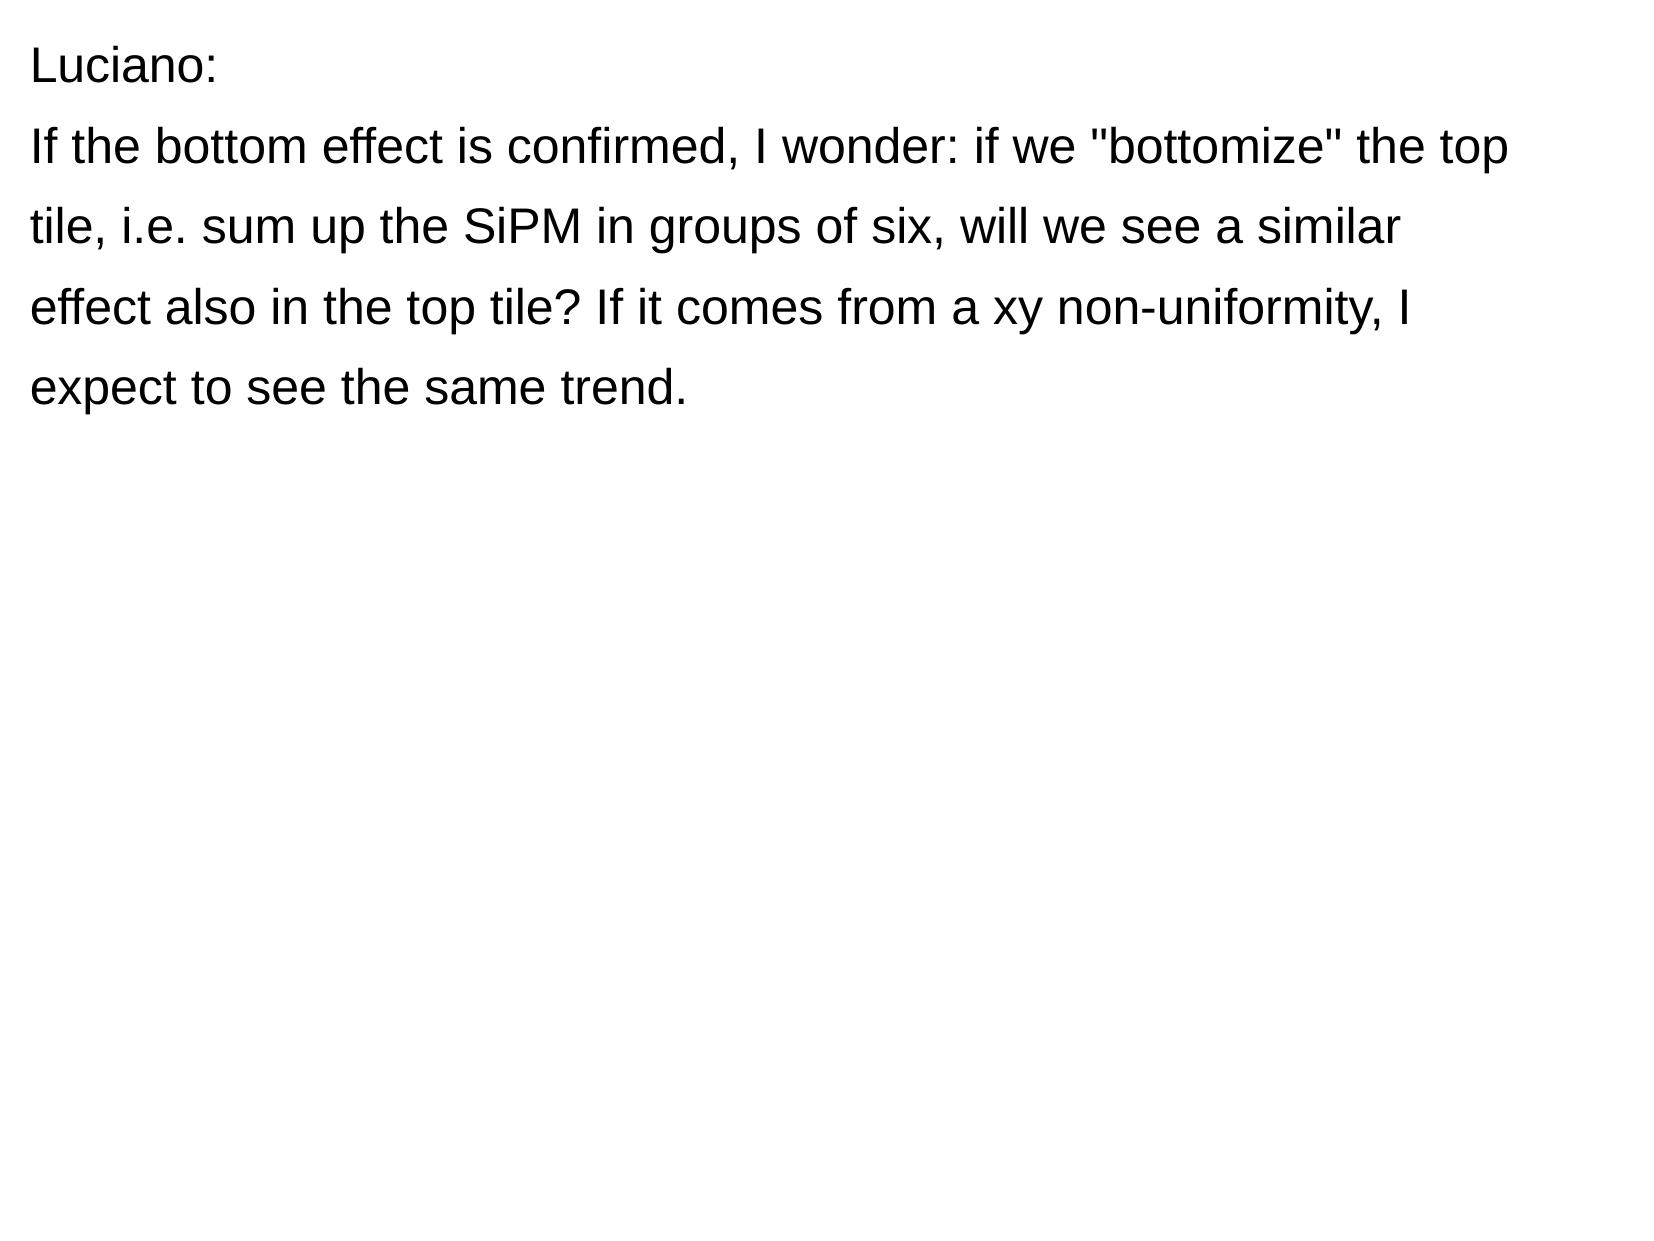

Luciano:
If the bottom effect is confirmed, I wonder: if we "bottomize" the top
tile, i.e. sum up the SiPM in groups of six, will we see a similar
effect also in the top tile? If it comes from a xy non-uniformity, I
expect to see the same trend.